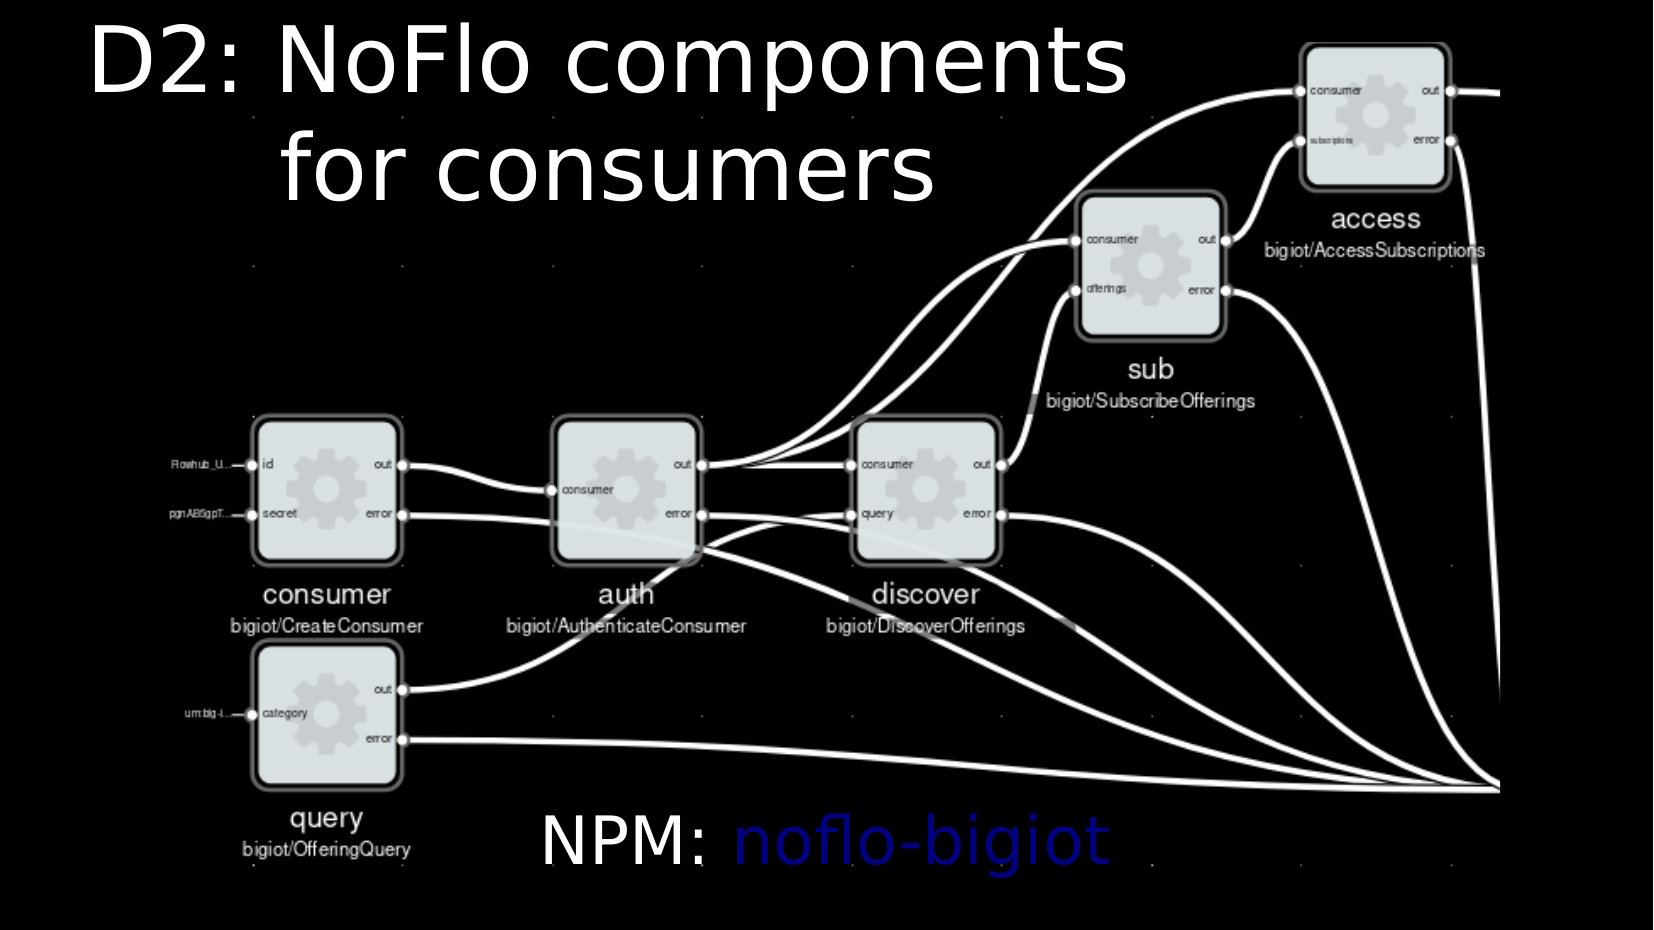

# D2: NoFlo components for consumers
NPM: noflo-bigiot